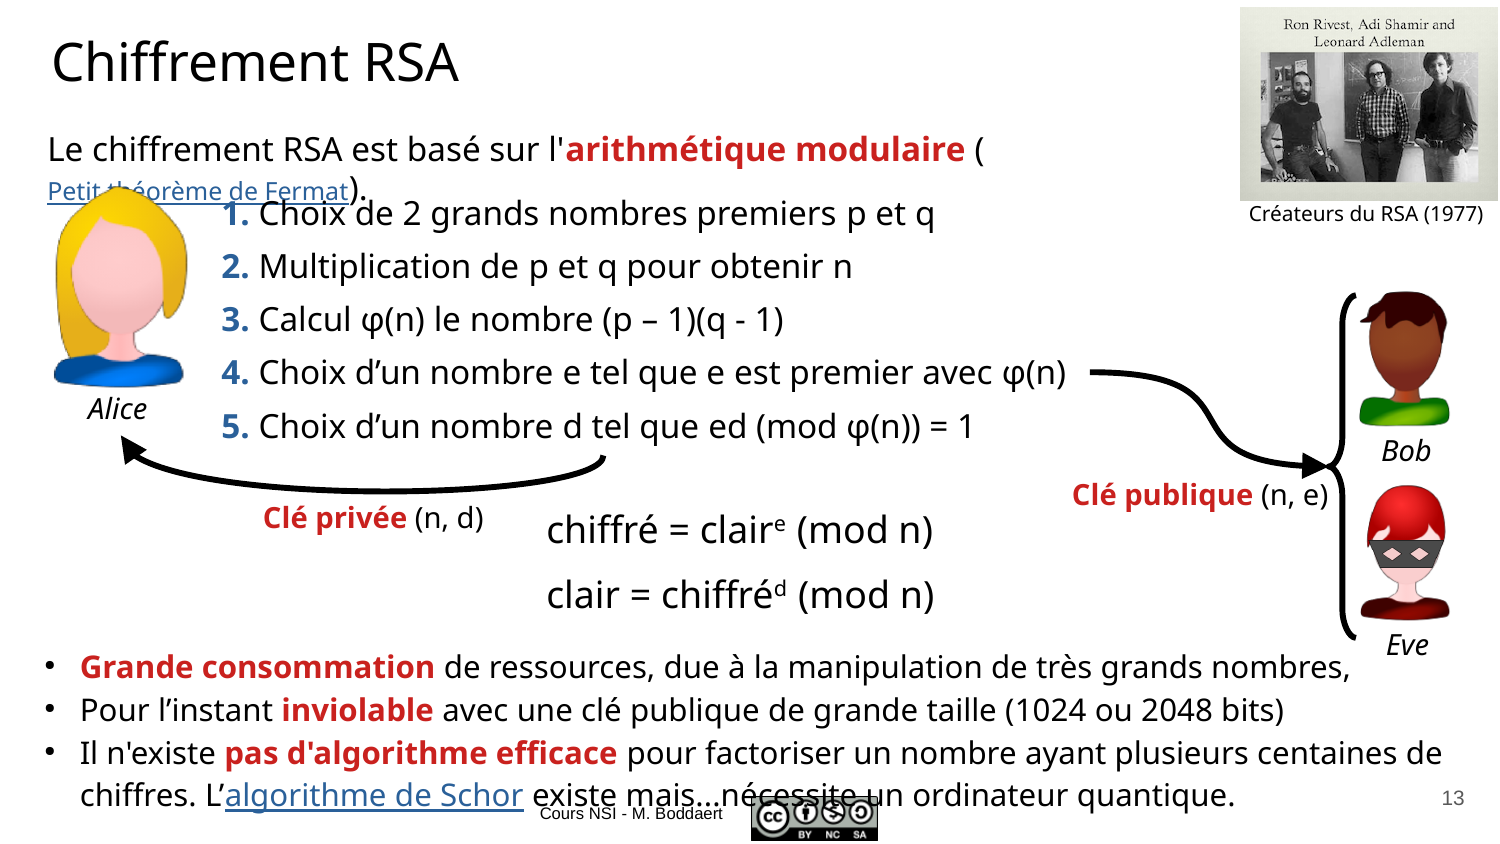

# Chiffrement RSA
Le chiffrement RSA est basé sur l'arithmétique modulaire (Petit théorème de Fermat).
1. Choix de 2 grands nombres premiers p et q
Créateurs du RSA (1977)
2. Multiplication de p et q pour obtenir n
3. Calcul φ(n) le nombre (p – 1)(q - 1)
4. Choix d’un nombre e tel que e est premier avec φ(n)
Alice
5. Choix d’un nombre d tel que ed (mod φ(n)) = 1
Bob
Clé publique (n, e)
Clé privée (n, d)
chiffré = claire (mod n)
clair = chiffréd (mod n)
Eve
Grande consommation de ressources, due à la manipulation de très grands nombres,
Pour l’instant inviolable avec une clé publique de grande taille (1024 ou 2048 bits)
Il n'existe pas d'algorithme efficace pour factoriser un nombre ayant plusieurs centaines de chiffres. L’algorithme de Schor existe mais...nécessite un ordinateur quantique.